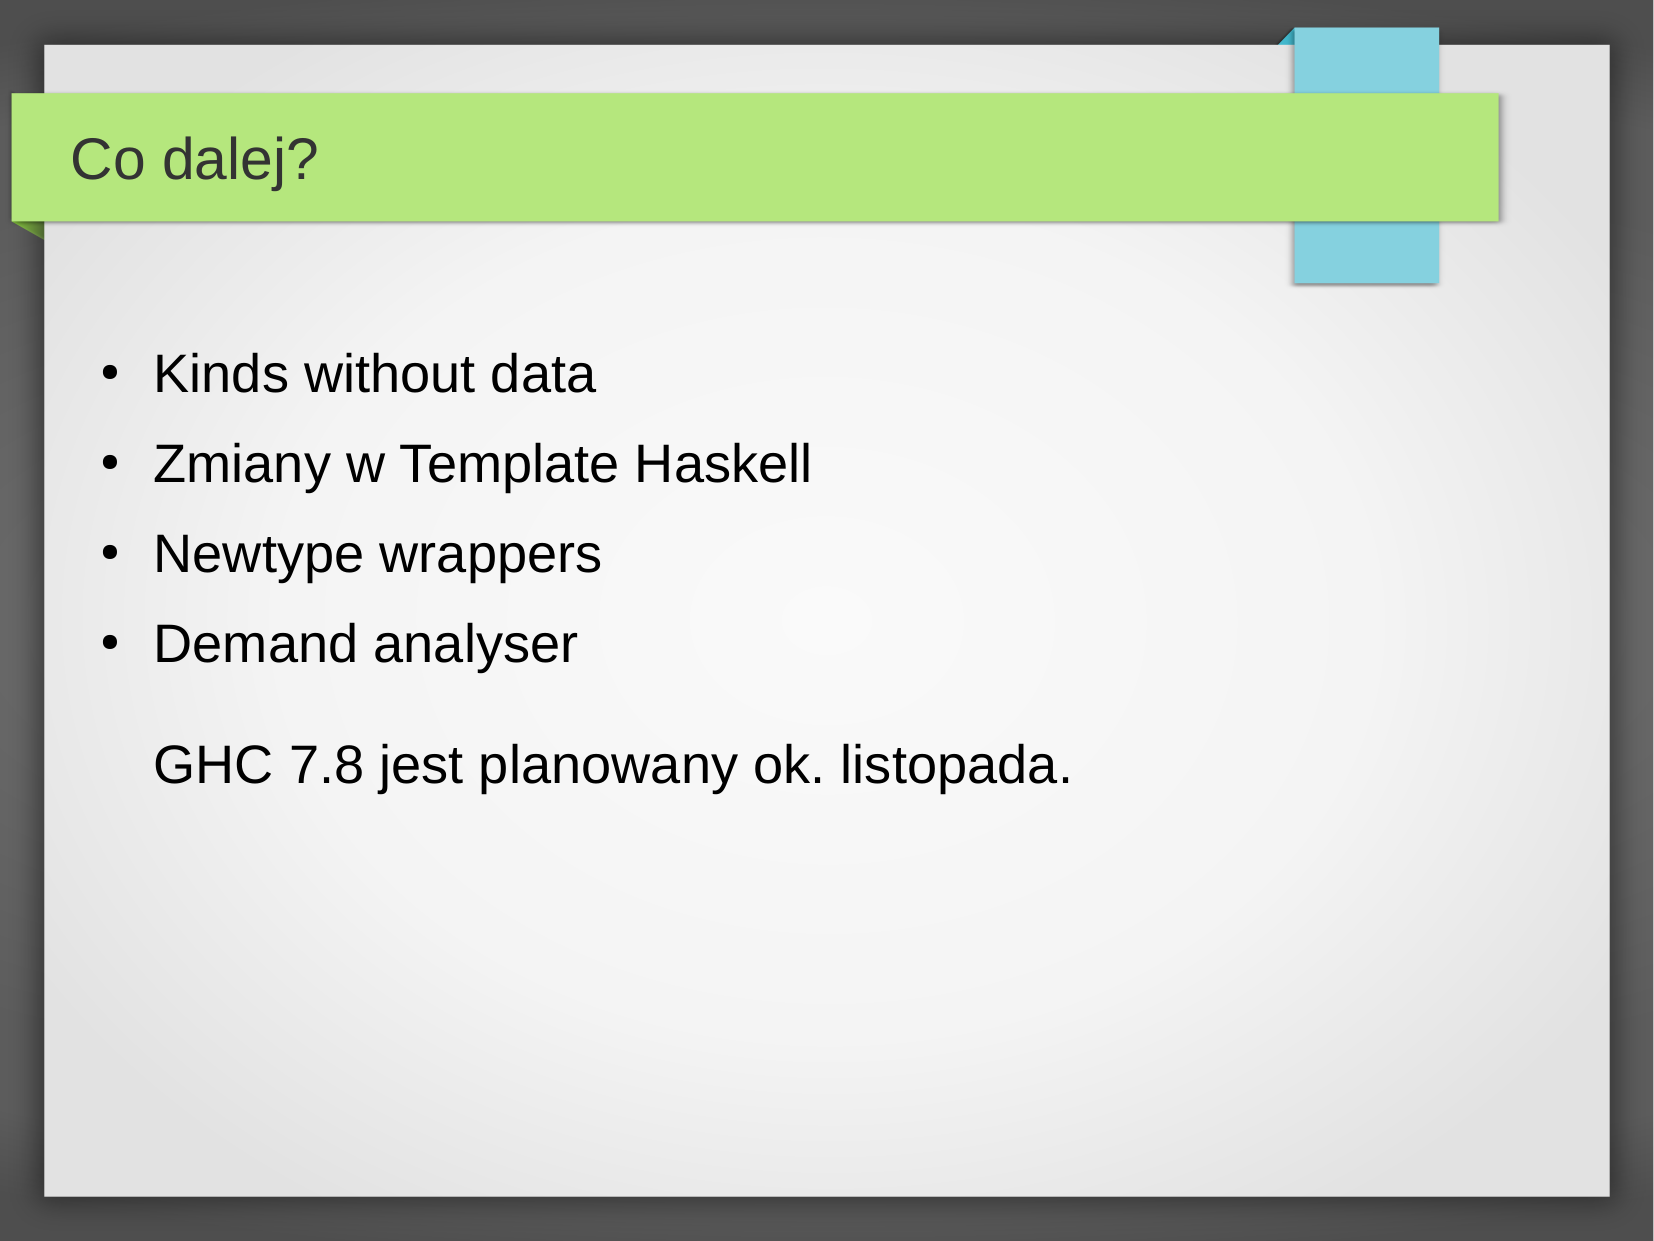

# Co dalej?
Kinds without data
Zmiany w Template Haskell
Newtype wrappers
Demand analyser
GHC 7.8 jest planowany ok. listopada.